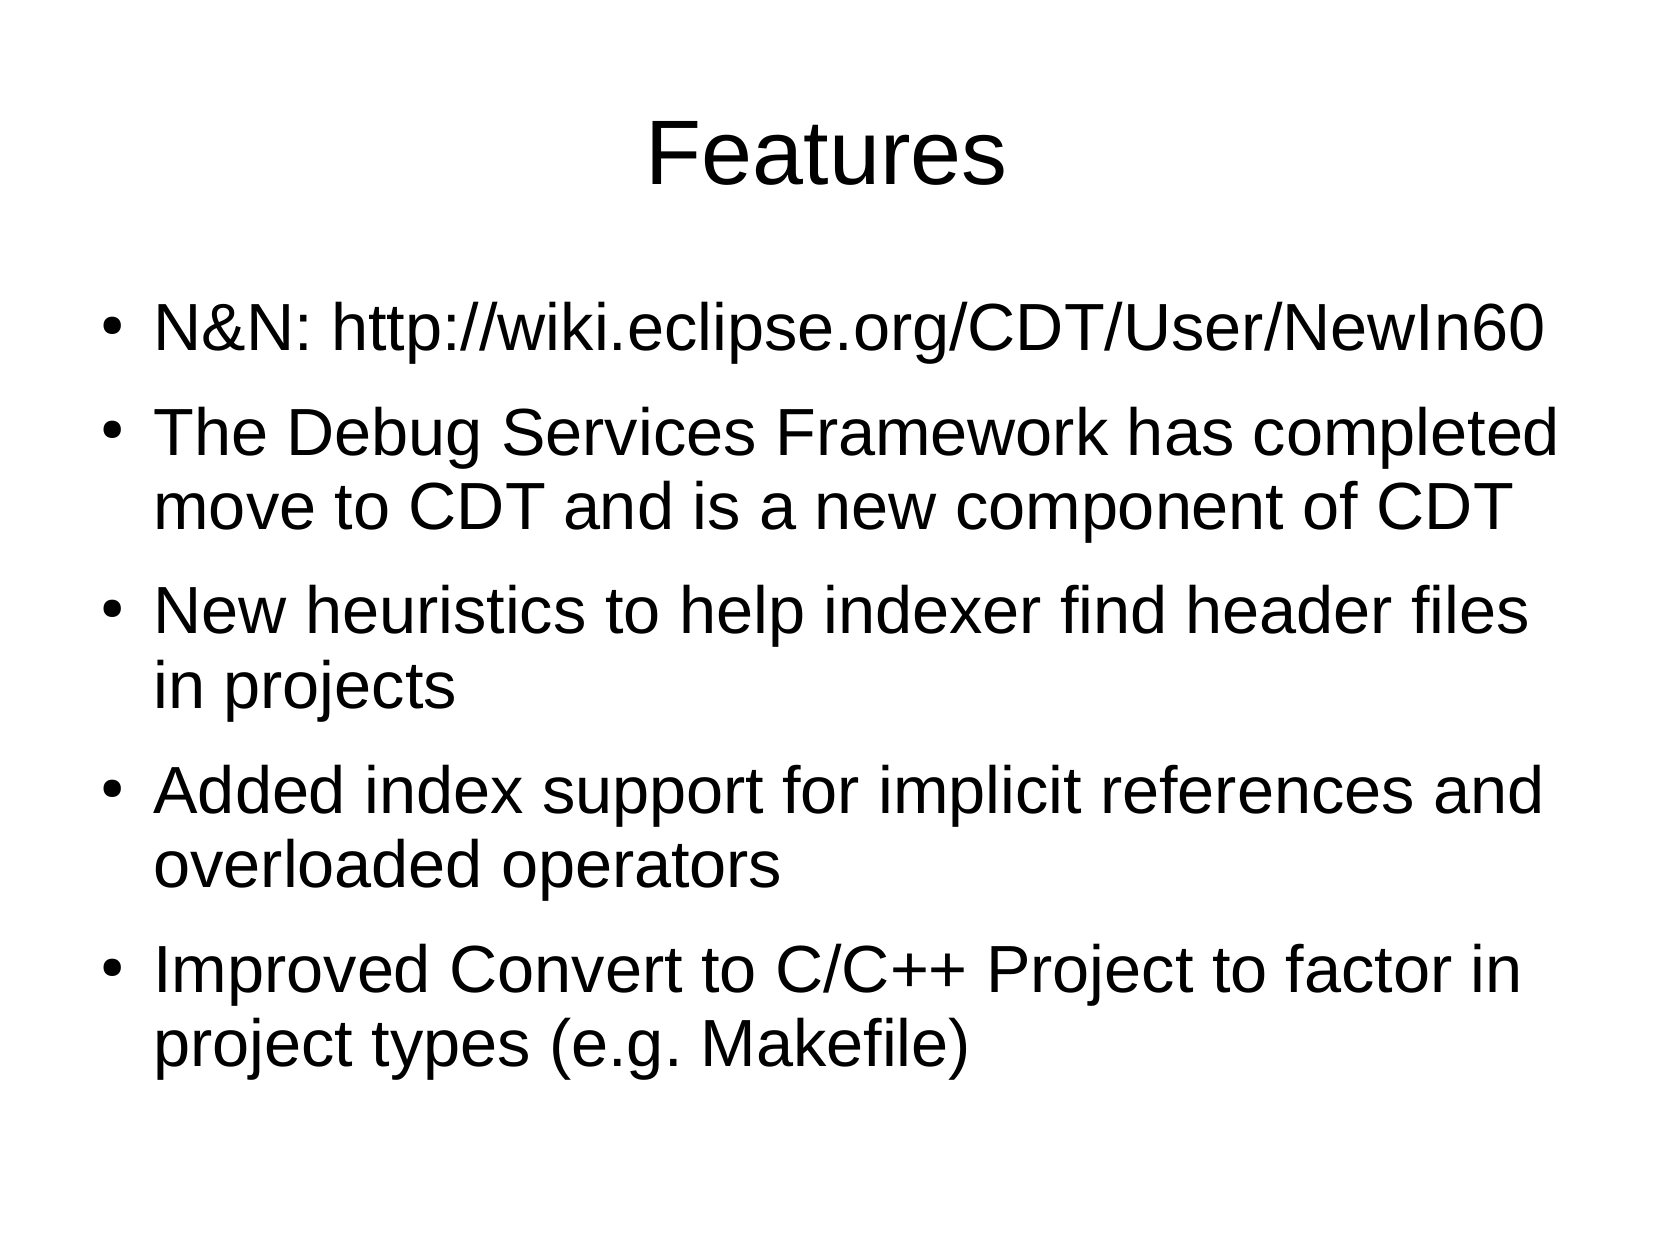

# Features
N&N: http://wiki.eclipse.org/CDT/User/NewIn60
The Debug Services Framework has completed move to CDT and is a new component of CDT
New heuristics to help indexer find header files in projects
Added index support for implicit references and overloaded operators
Improved Convert to C/C++ Project to factor in project types (e.g. Makefile)